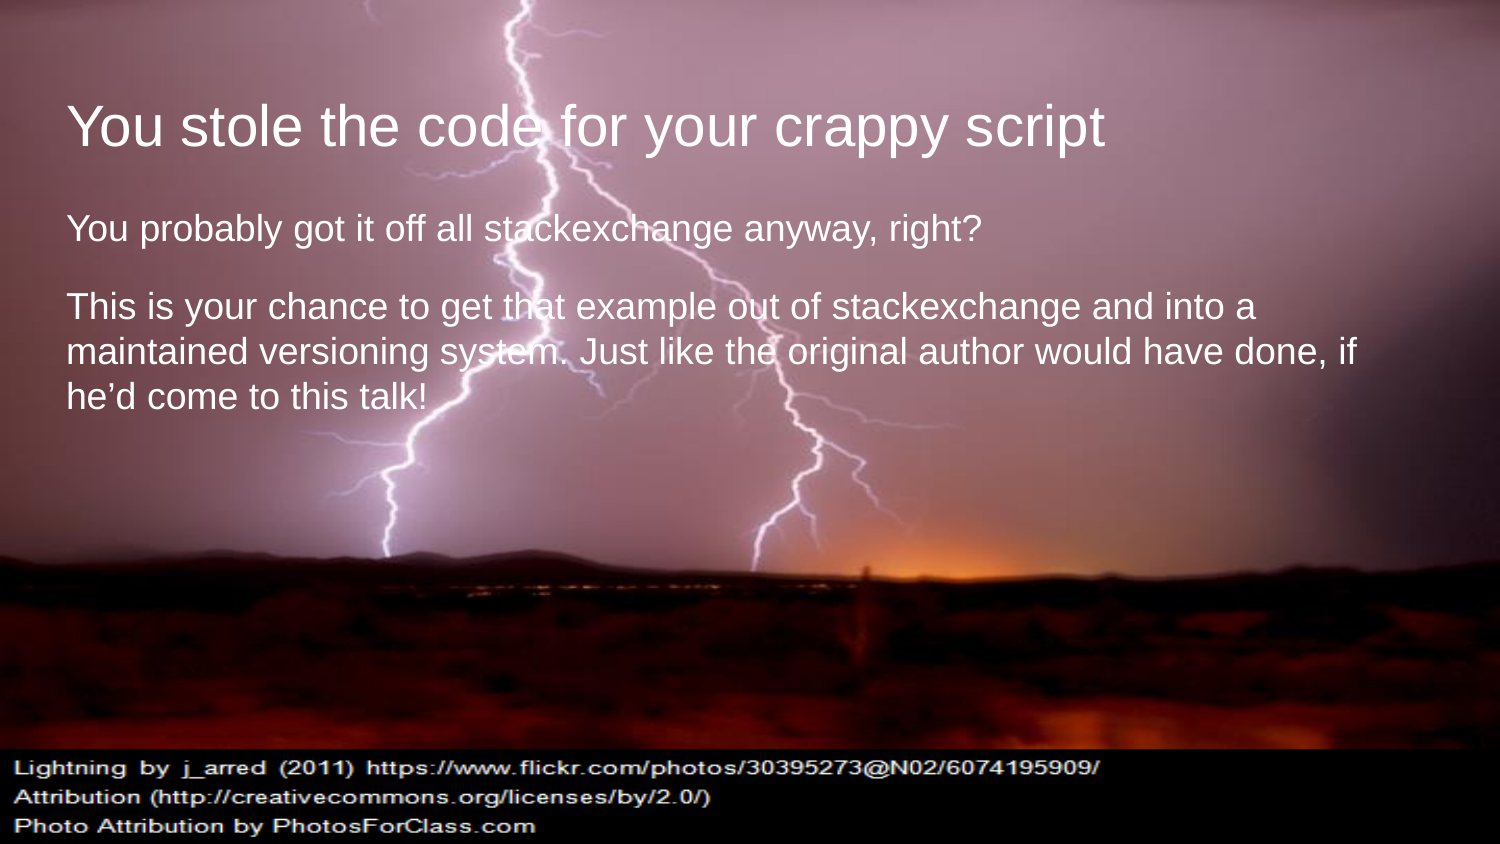

# You stole the code for your crappy script
You probably got it off all stackexchange anyway, right?
This is your chance to get that example out of stackexchange and into a maintained versioning system. Just like the original author would have done, if he’d come to this talk!